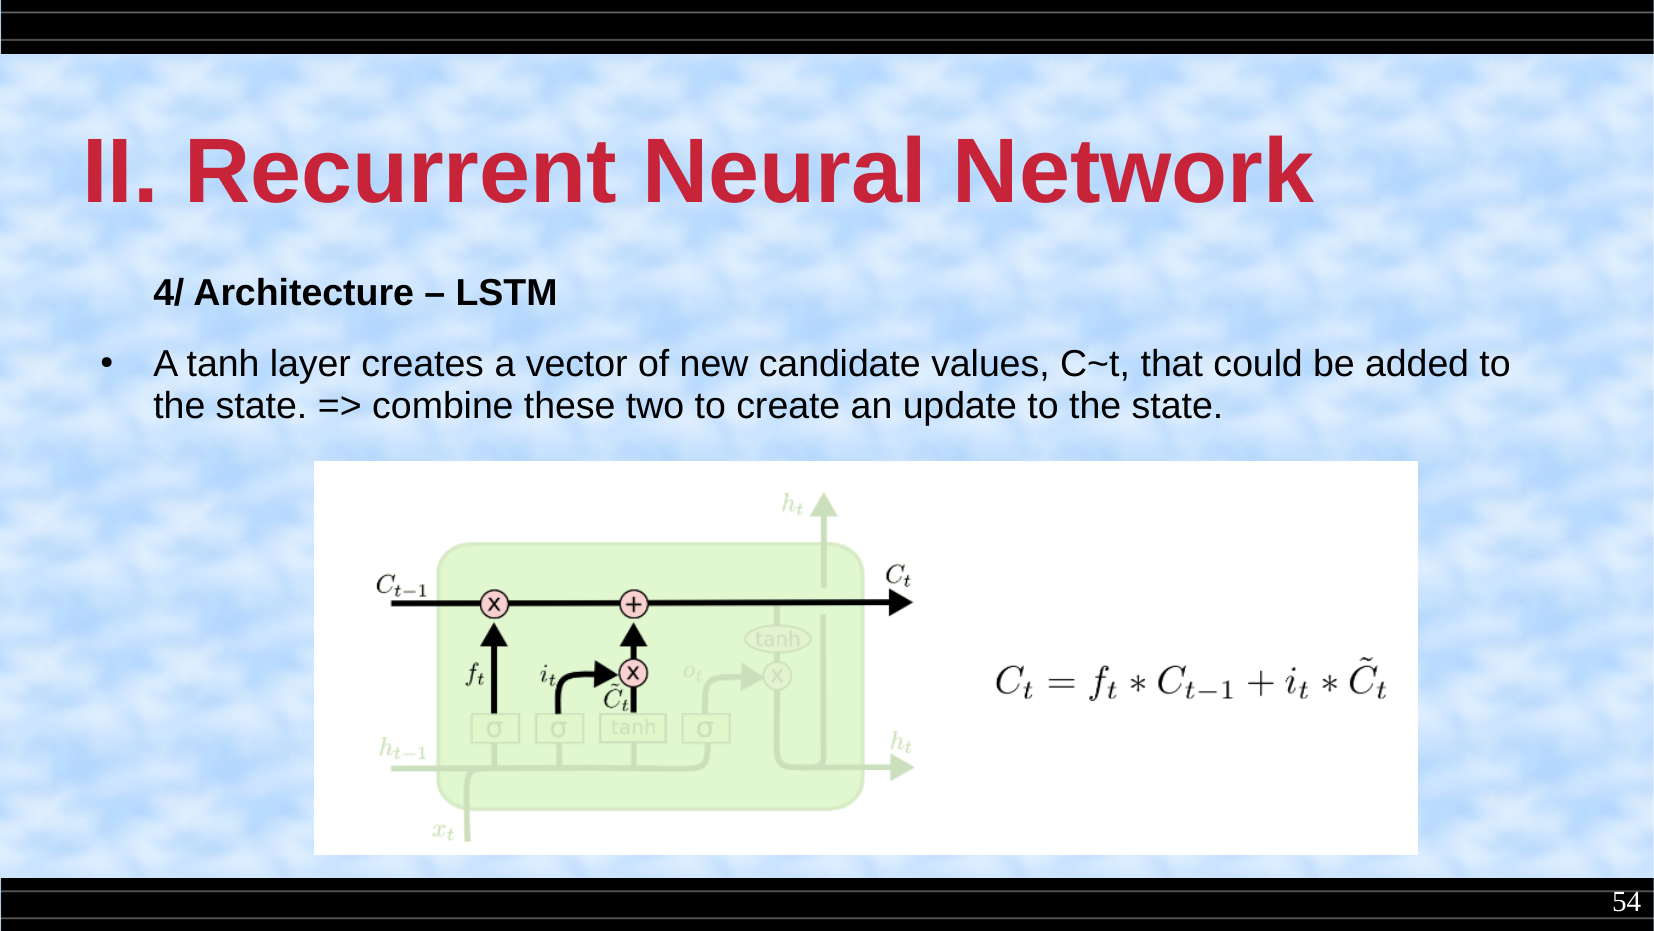

# II. Recurrent Neural Network
4/ Architecture – LSTM
A tanh layer creates a vector of new candidate values, C~t, that could be added to the state. => combine these two to create an update to the state.